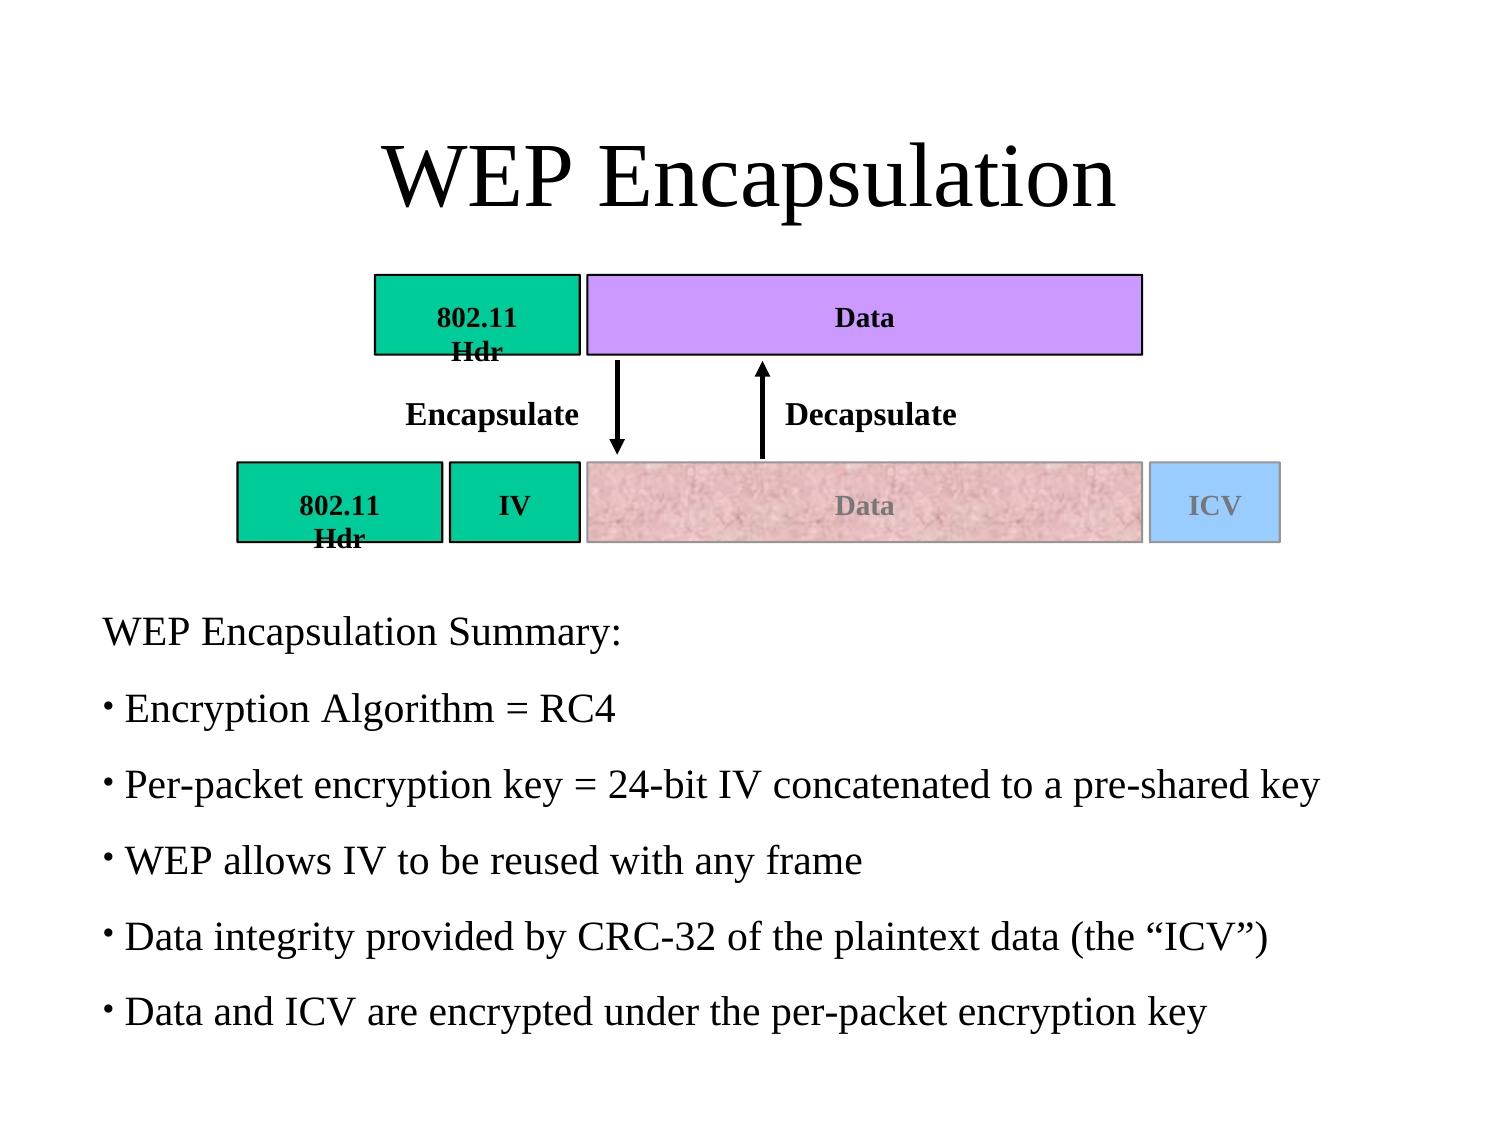

# WEP Encapsulation
802.11 Hdr
Data
Decapsulate
Encapsulate
802.11 Hdr
IV
Data
ICV
WEP Encapsulation Summary:
 Encryption Algorithm = RC4
 Per-packet encryption key = 24-bit IV concatenated to a pre-shared key
 WEP allows IV to be reused with any frame
 Data integrity provided by CRC-32 of the plaintext data (the “ICV”)
 Data and ICV are encrypted under the per-packet encryption key